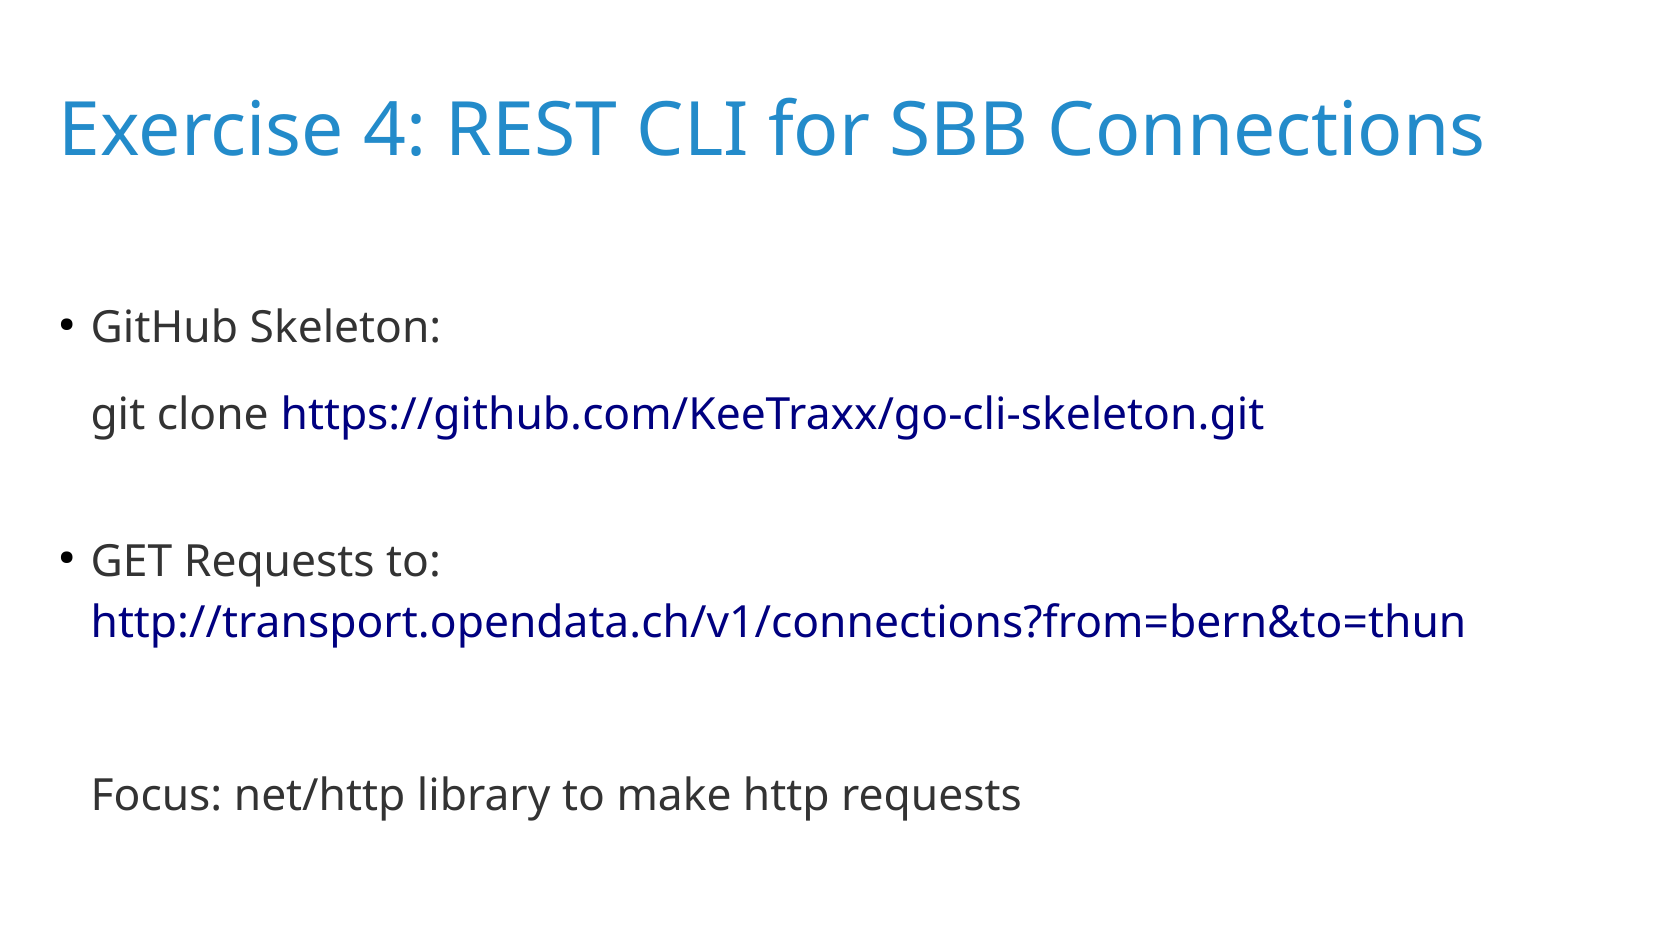

# Exercise 4: REST CLI for SBB Connections
GitHub Skeleton:
git clone https://github.com/KeeTraxx/go-cli-skeleton.git
GET Requests to:
http://transport.opendata.ch/v1/connections?from=bern&to=thun
Focus: net/http library to make http requests